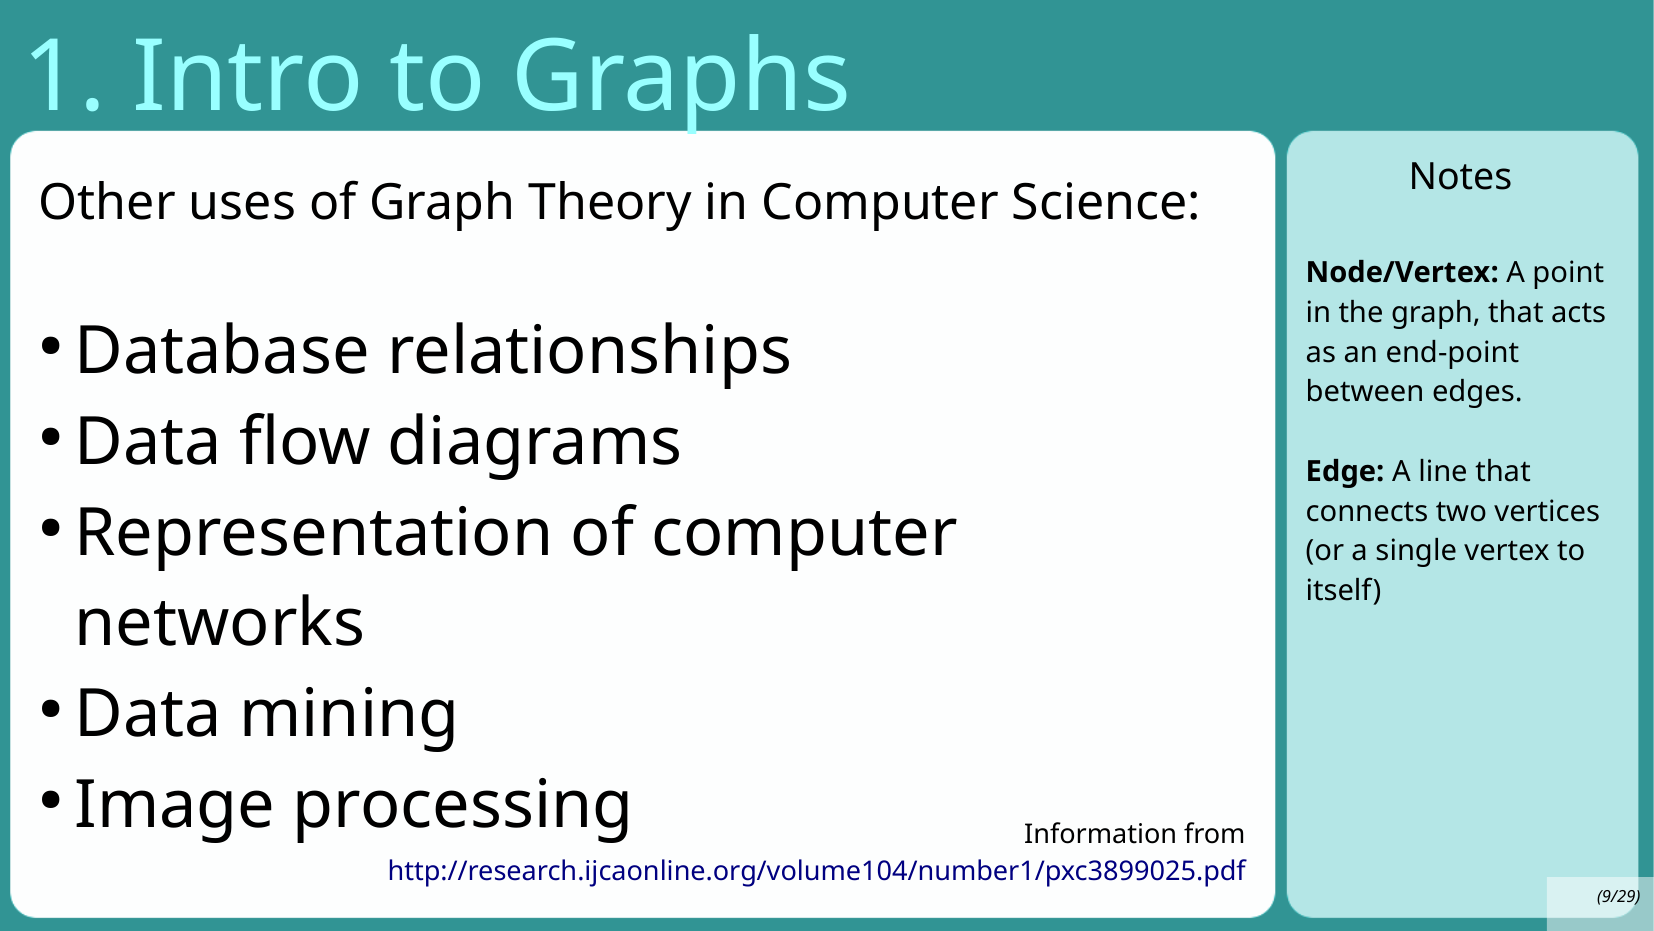

# 1. Intro to Graphs
Notes
Node/Vertex: A point in the graph, that acts as an end-point between edges.
Edge: A line that connects two vertices (or a single vertex to itself)
Other uses of Graph Theory in Computer Science:
Database relationships
Data flow diagrams
Representation of computer networks
Data mining
Image processing
Information from
http://research.ijcaonline.org/volume104/number1/pxc3899025.pdf